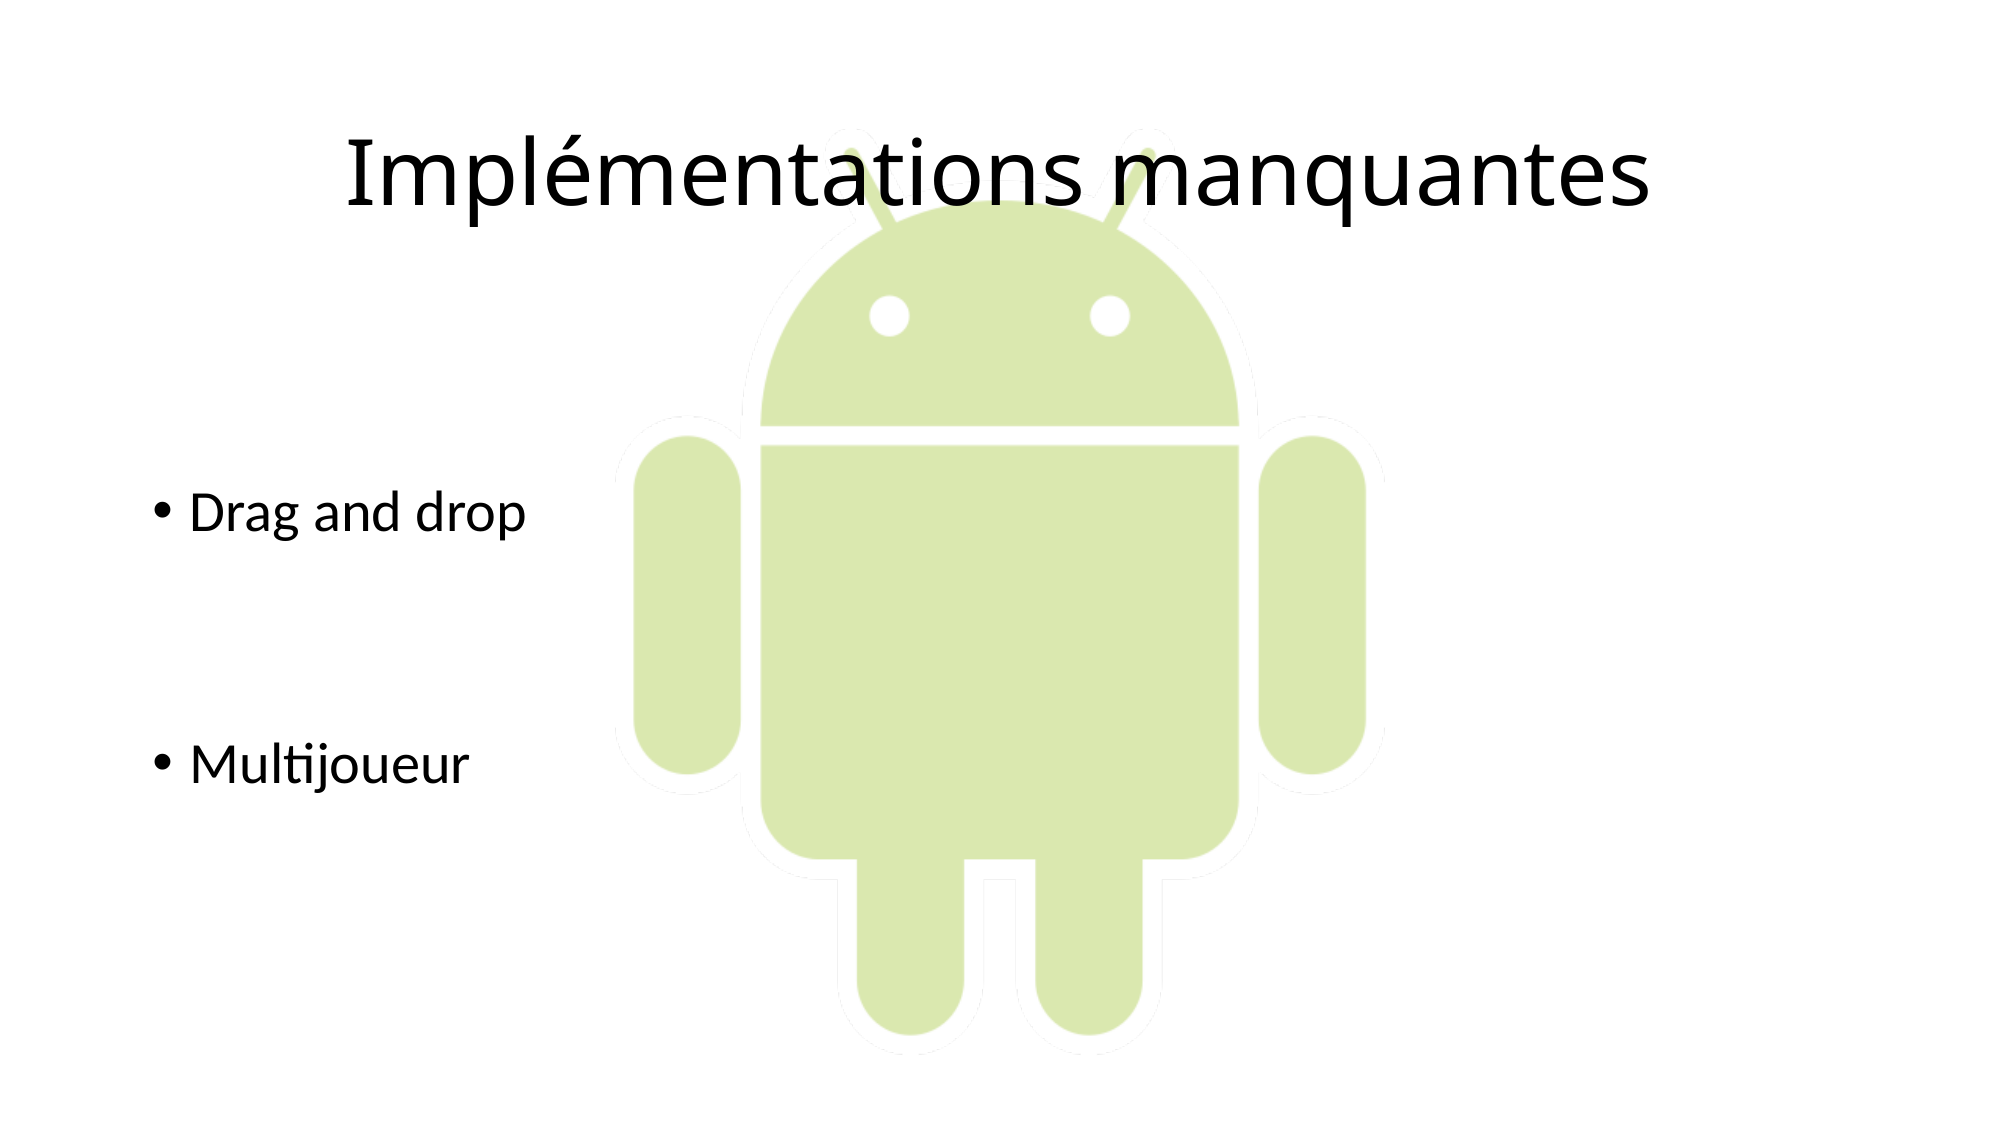

# Implémentations manquantes
Drag and drop
Multijoueur